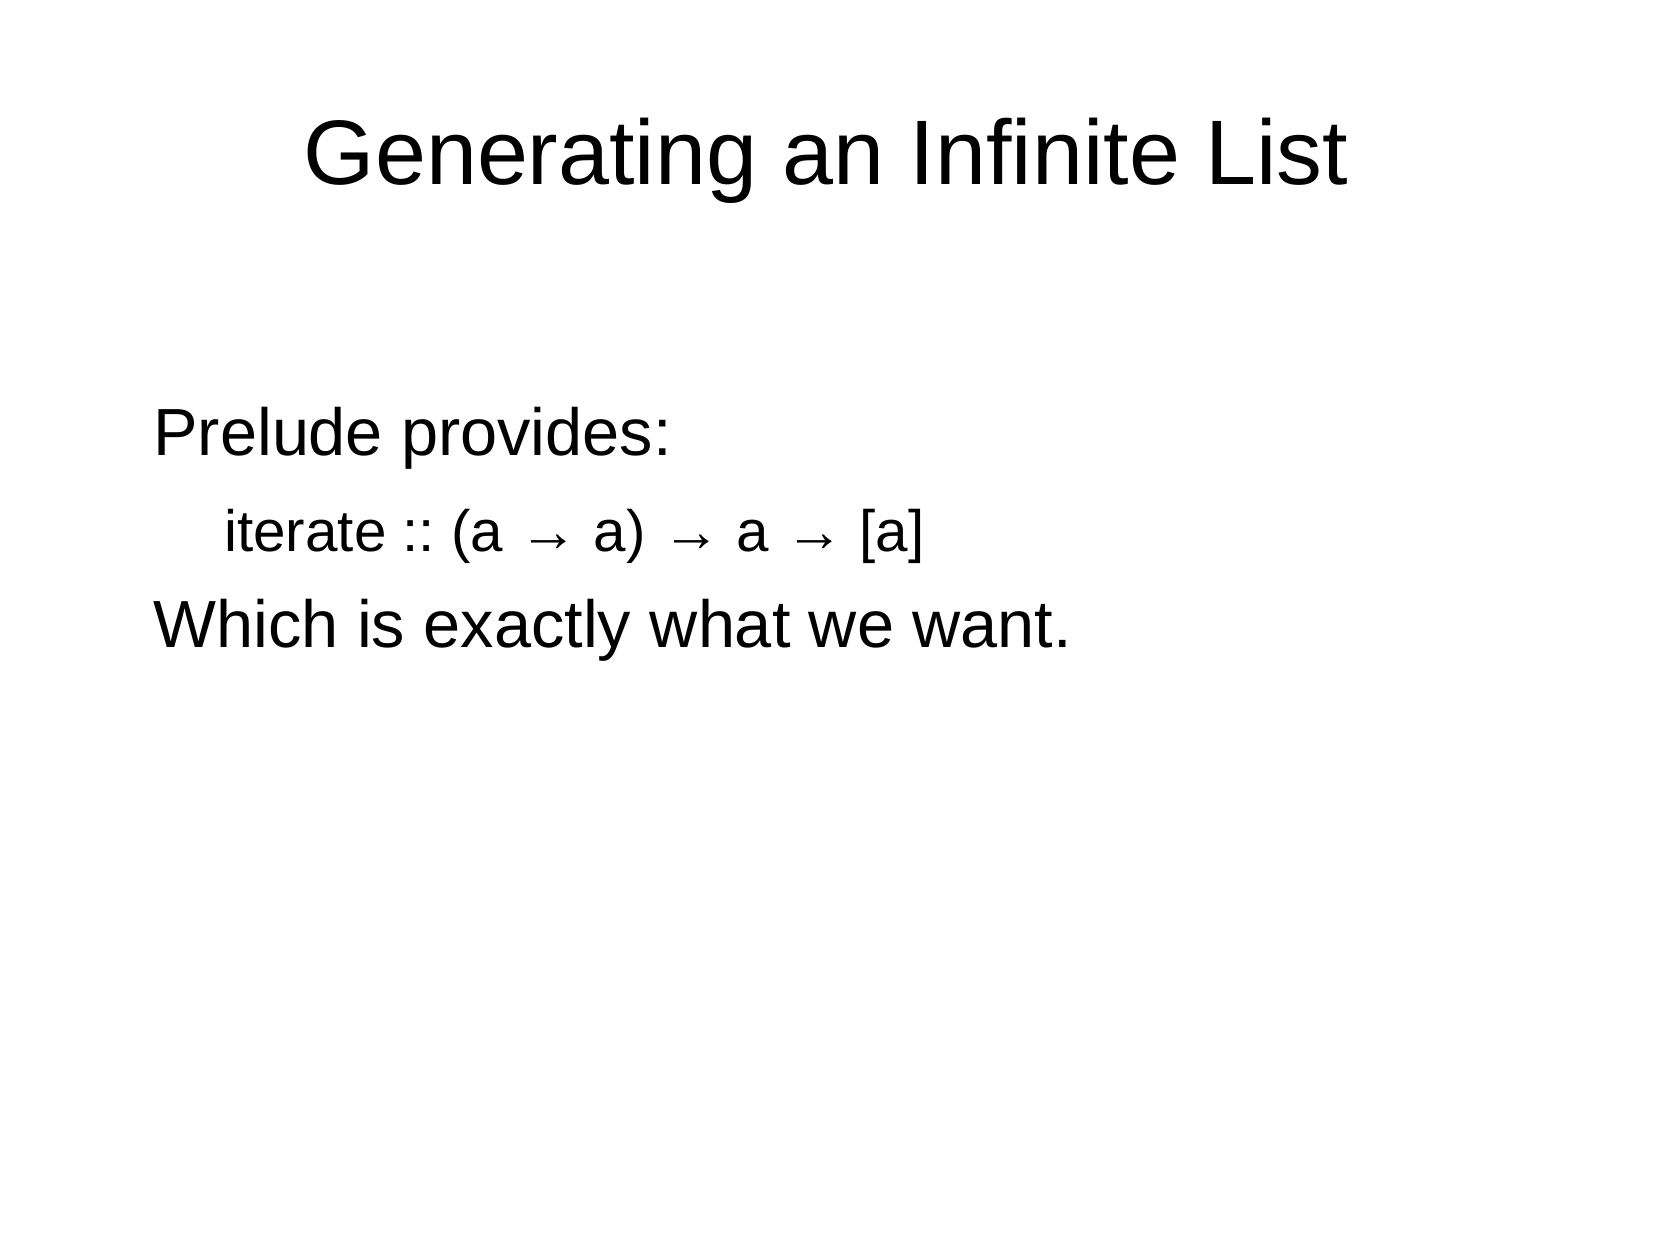

# Generating an Infinite List
Prelude provides:
iterate :: (a → a) → a → [a]
Which is exactly what we want.